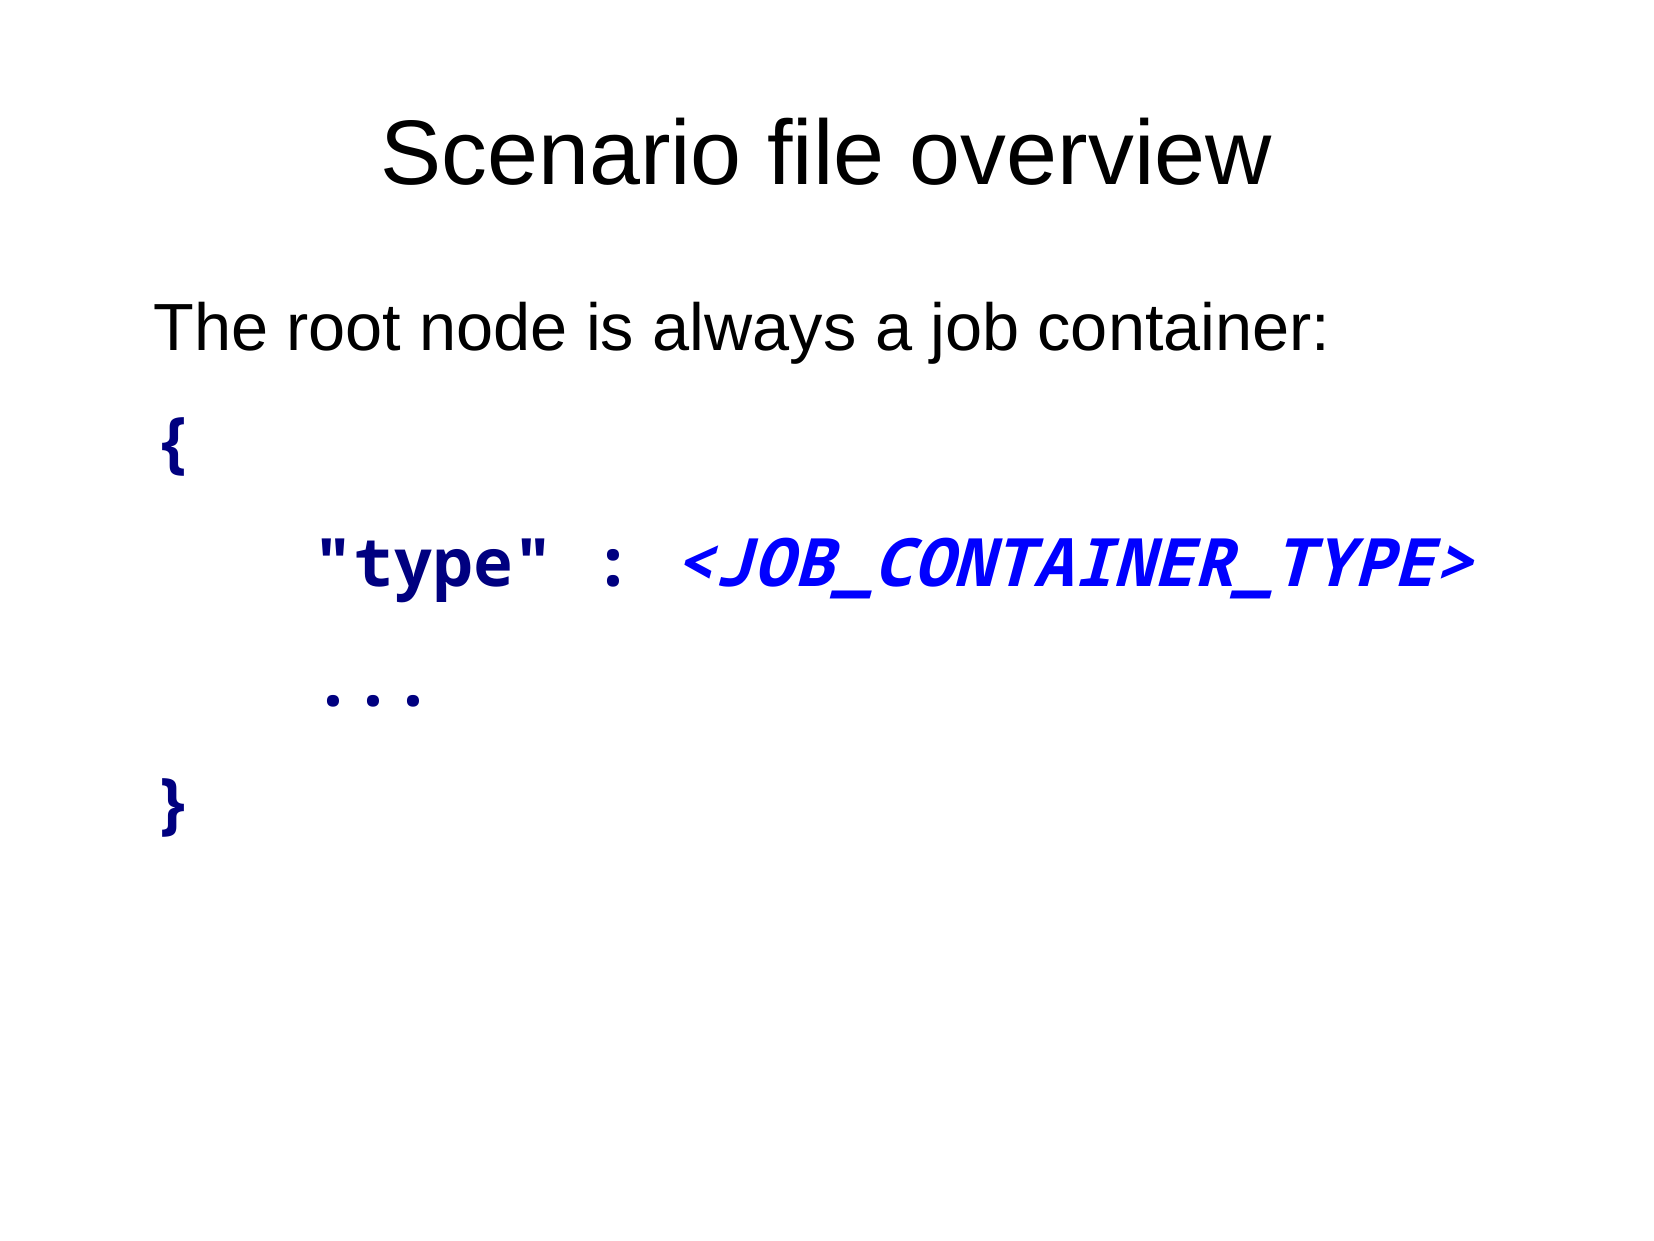

# Scenario file overview
The root node is always a job container:
{
 "type" : <JOB_CONTAINER_TYPE>
 ...
}